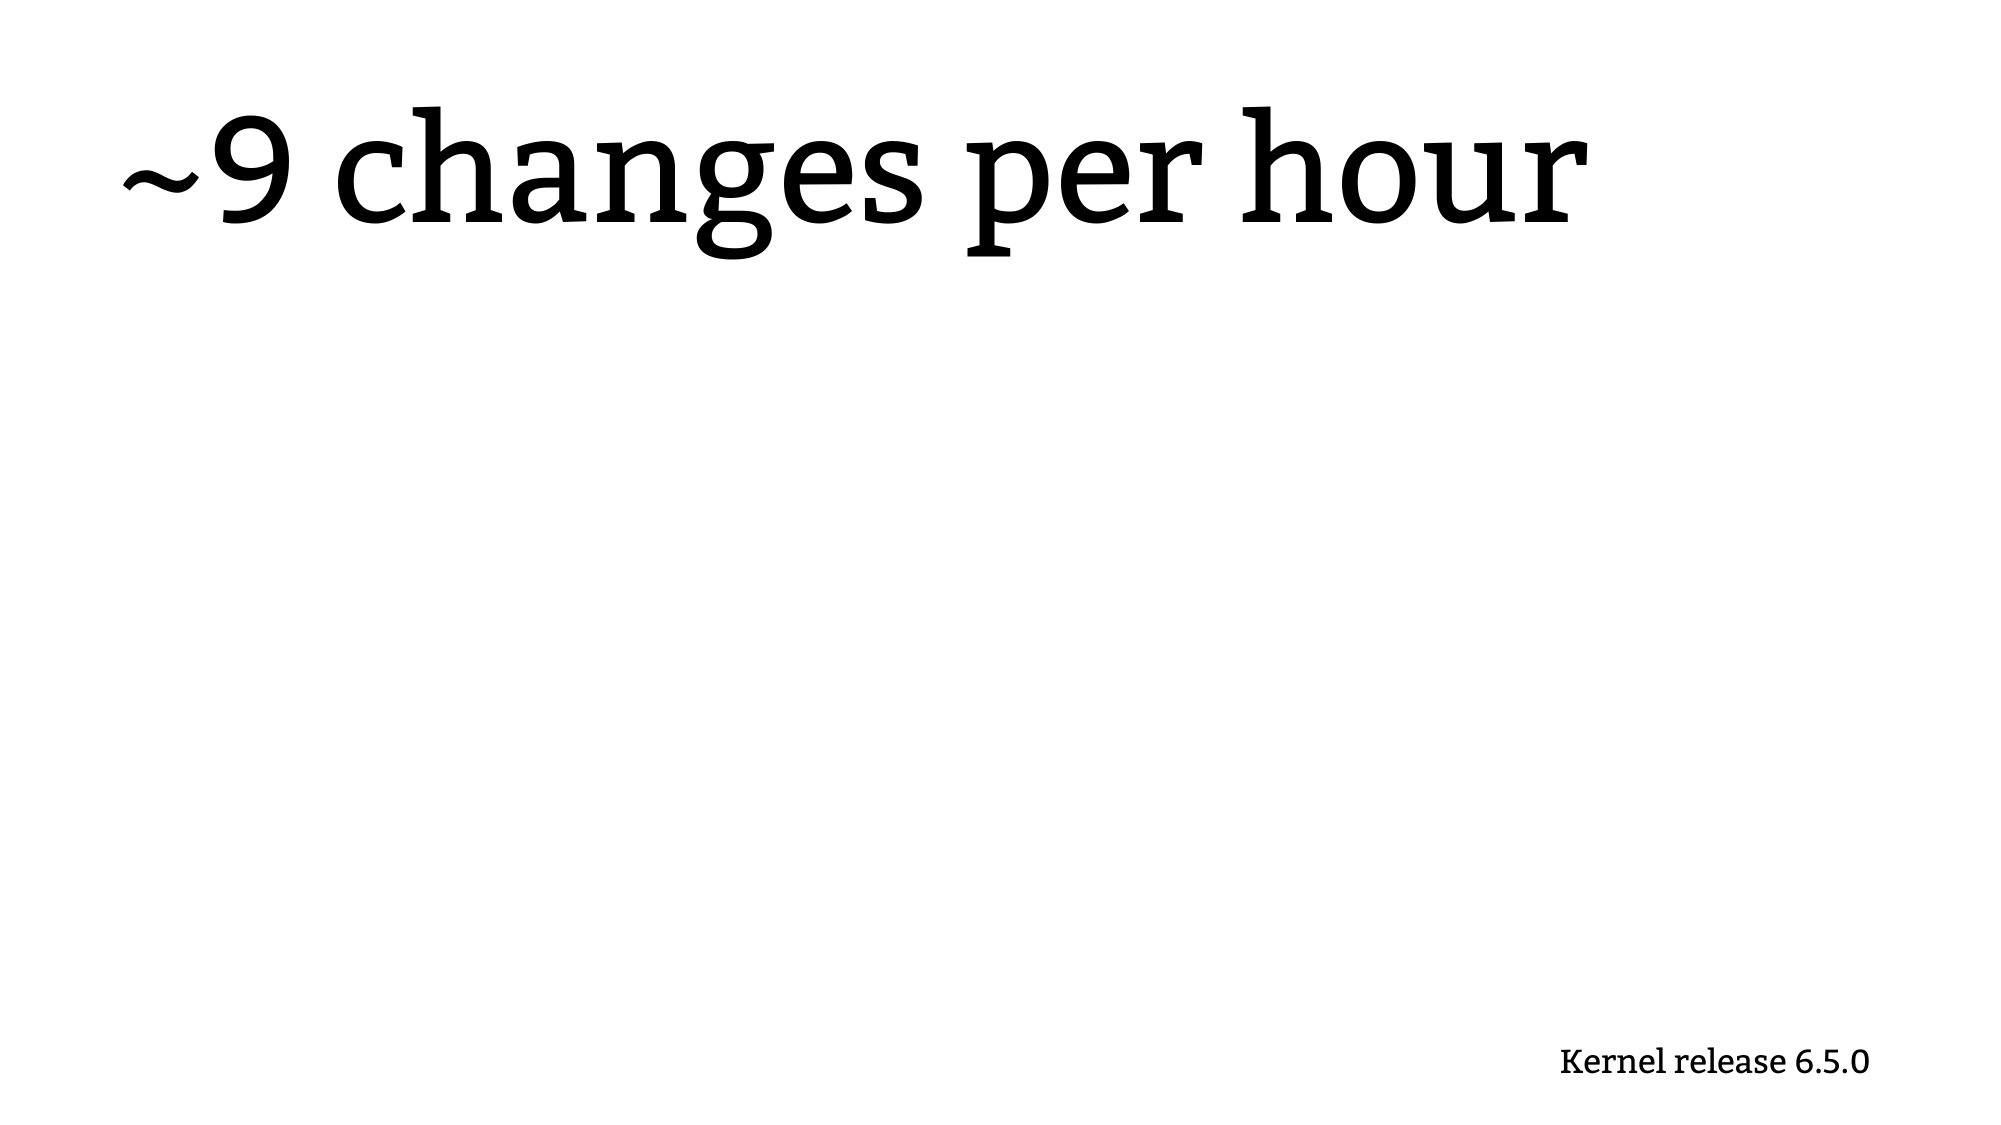

~9 changes per hour
Kernel release 6.5.0